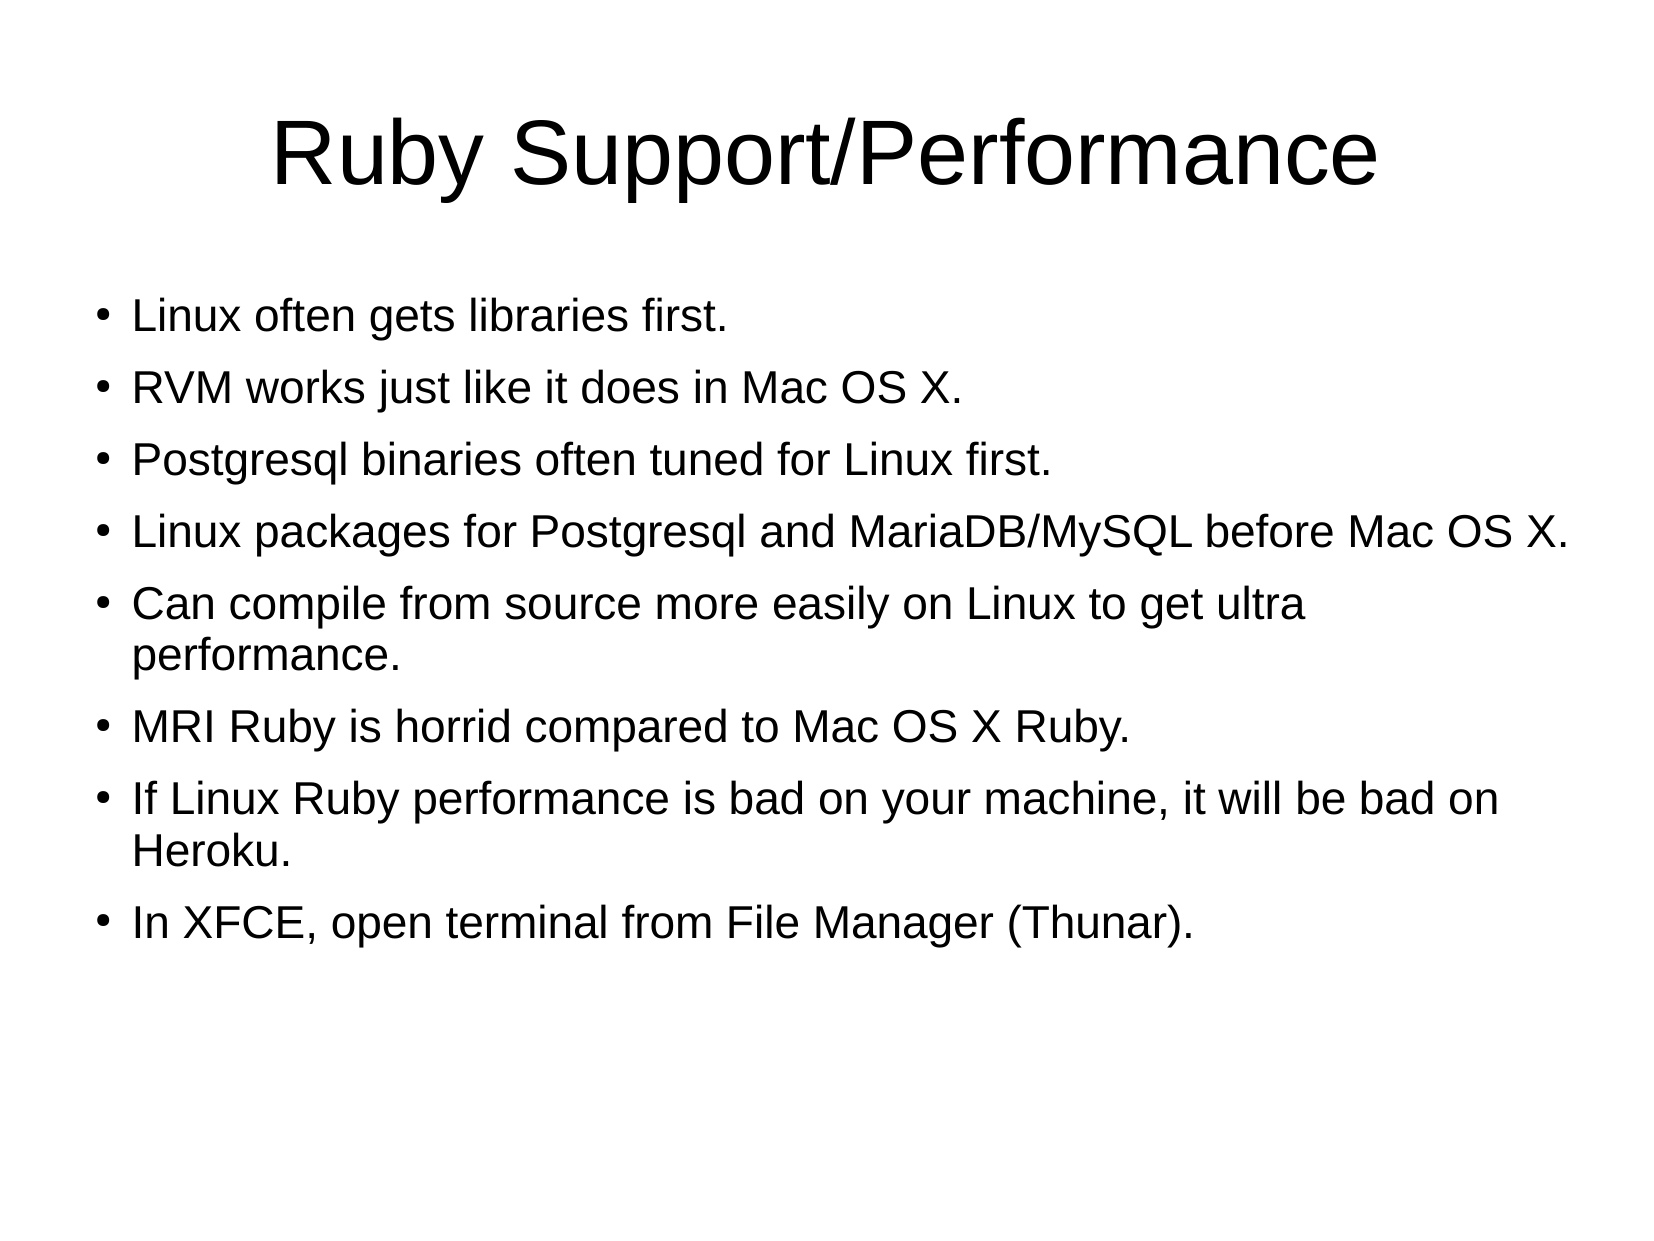

# Ruby Support/Performance
Linux often gets libraries first.
RVM works just like it does in Mac OS X.
Postgresql binaries often tuned for Linux first.
Linux packages for Postgresql and MariaDB/MySQL before Mac OS X.
Can compile from source more easily on Linux to get ultra performance.
MRI Ruby is horrid compared to Mac OS X Ruby.
If Linux Ruby performance is bad on your machine, it will be bad on Heroku.
In XFCE, open terminal from File Manager (Thunar).